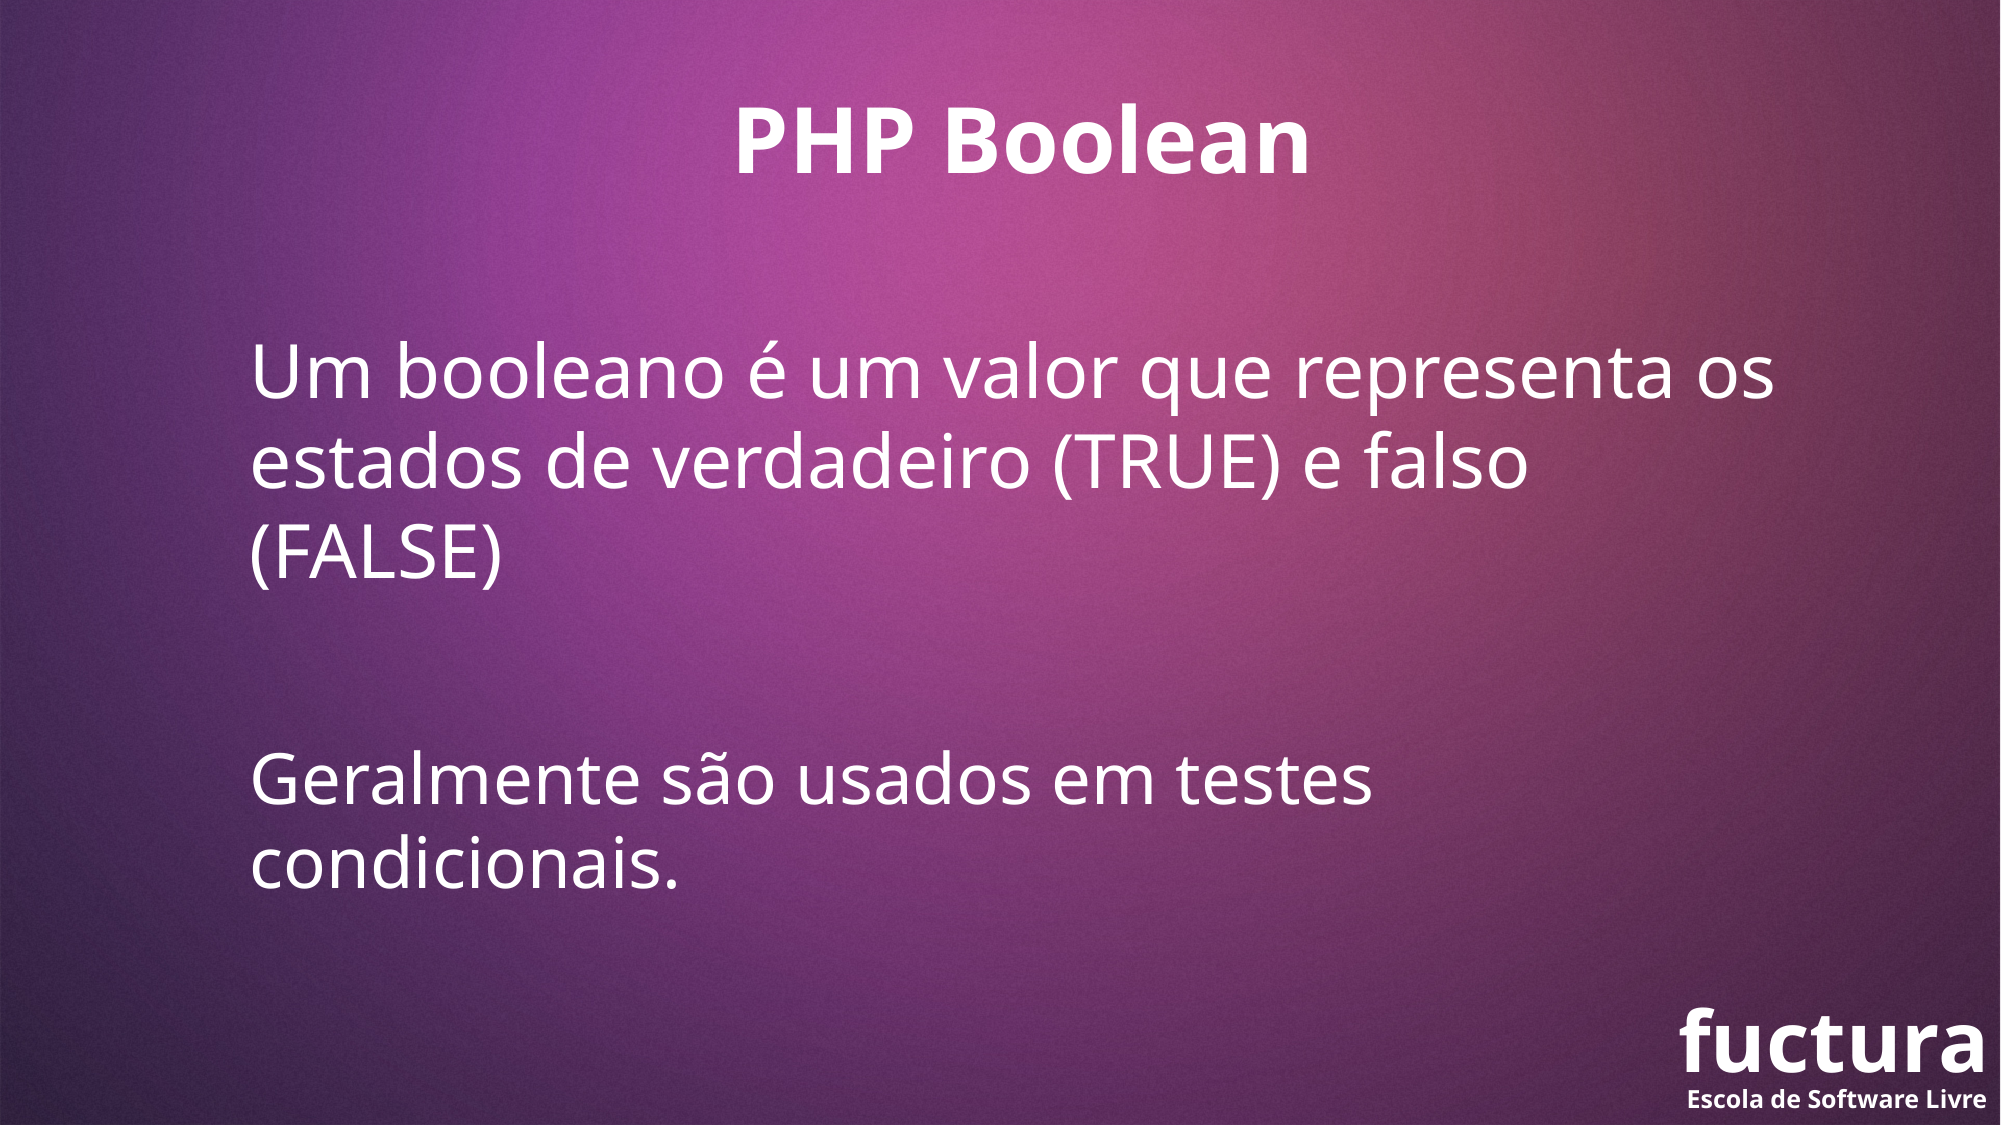

PHP Boolean
Um booleano é um valor que representa os estados de verdadeiro (TRUE) e falso (FALSE)
Geralmente são usados em testes condicionais.
fuctura
Escola de Software Livre